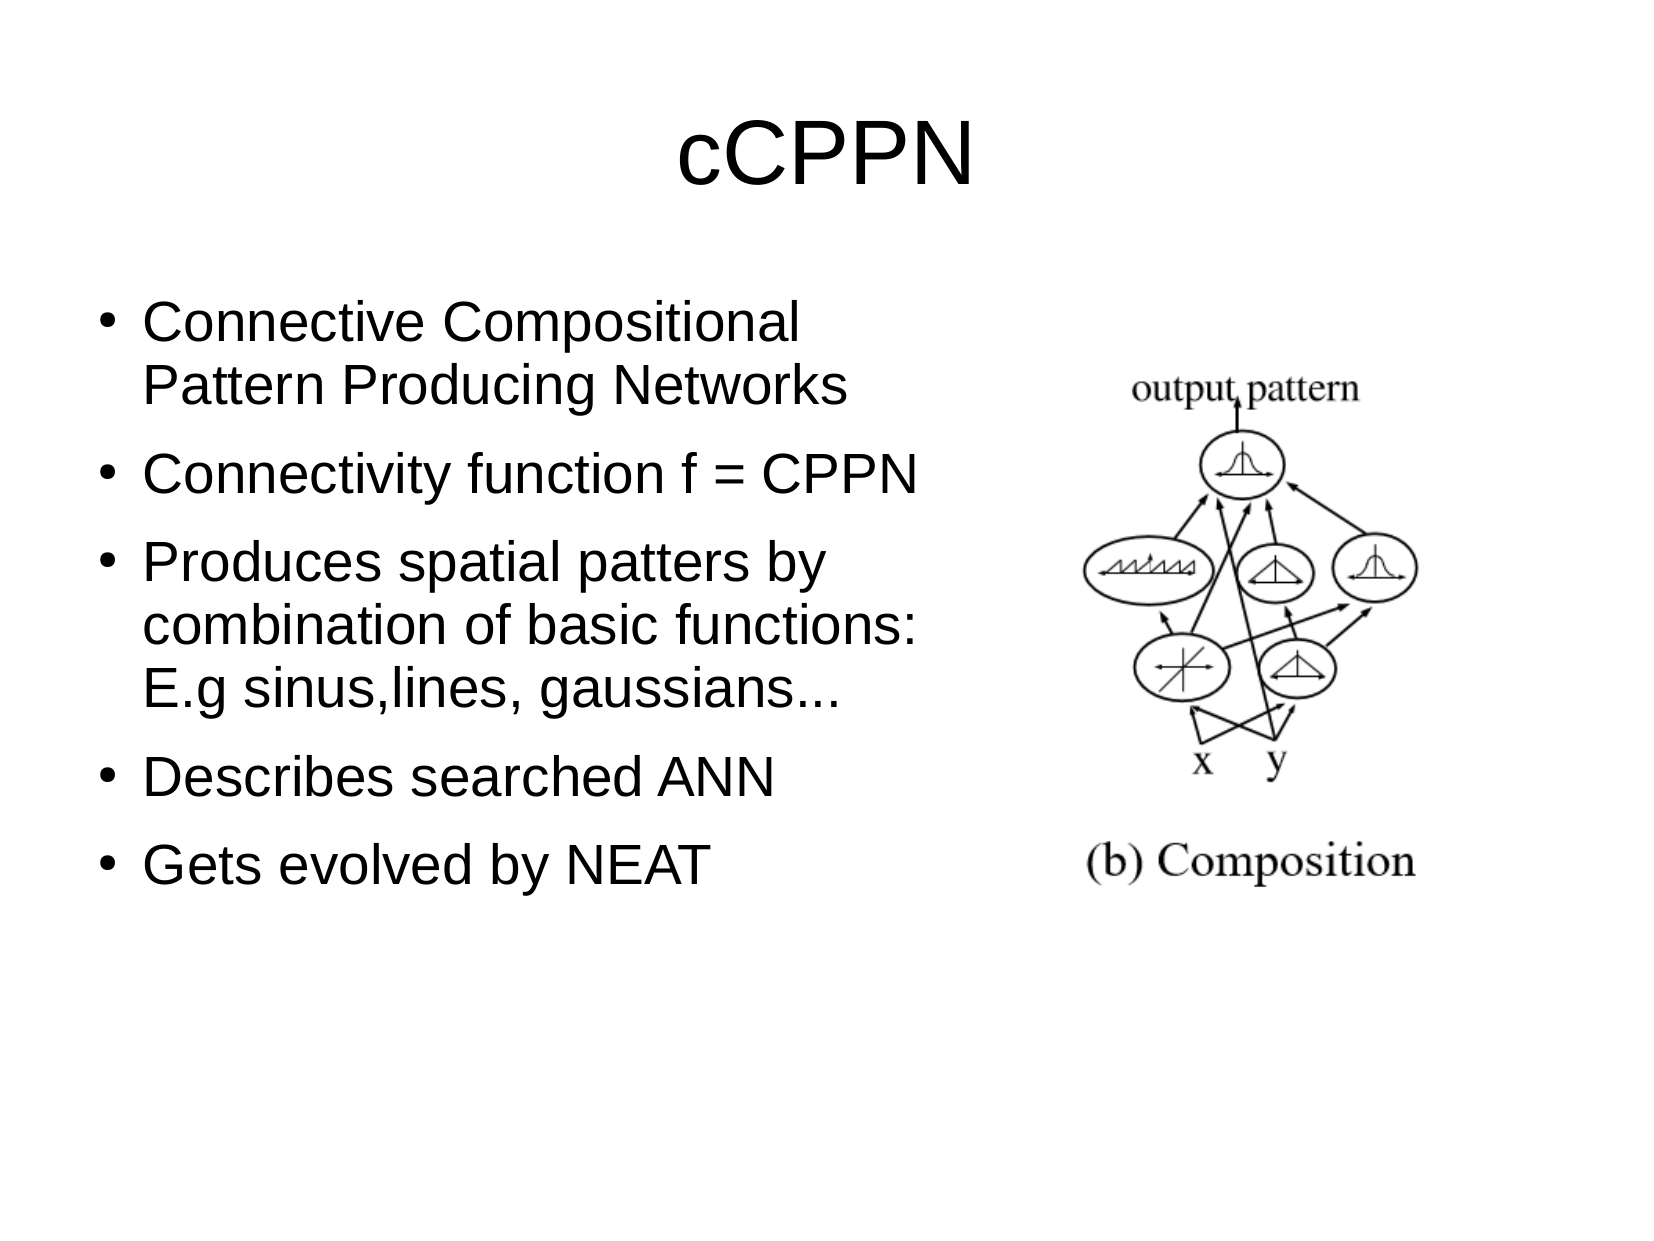

# cCPPN
Connective Compositional Pattern Producing Networks
Connectivity function f = CPPN
Produces spatial patters by combination of basic functions: E.g sinus,lines, gaussians...
Describes searched ANN
Gets evolved by NEAT